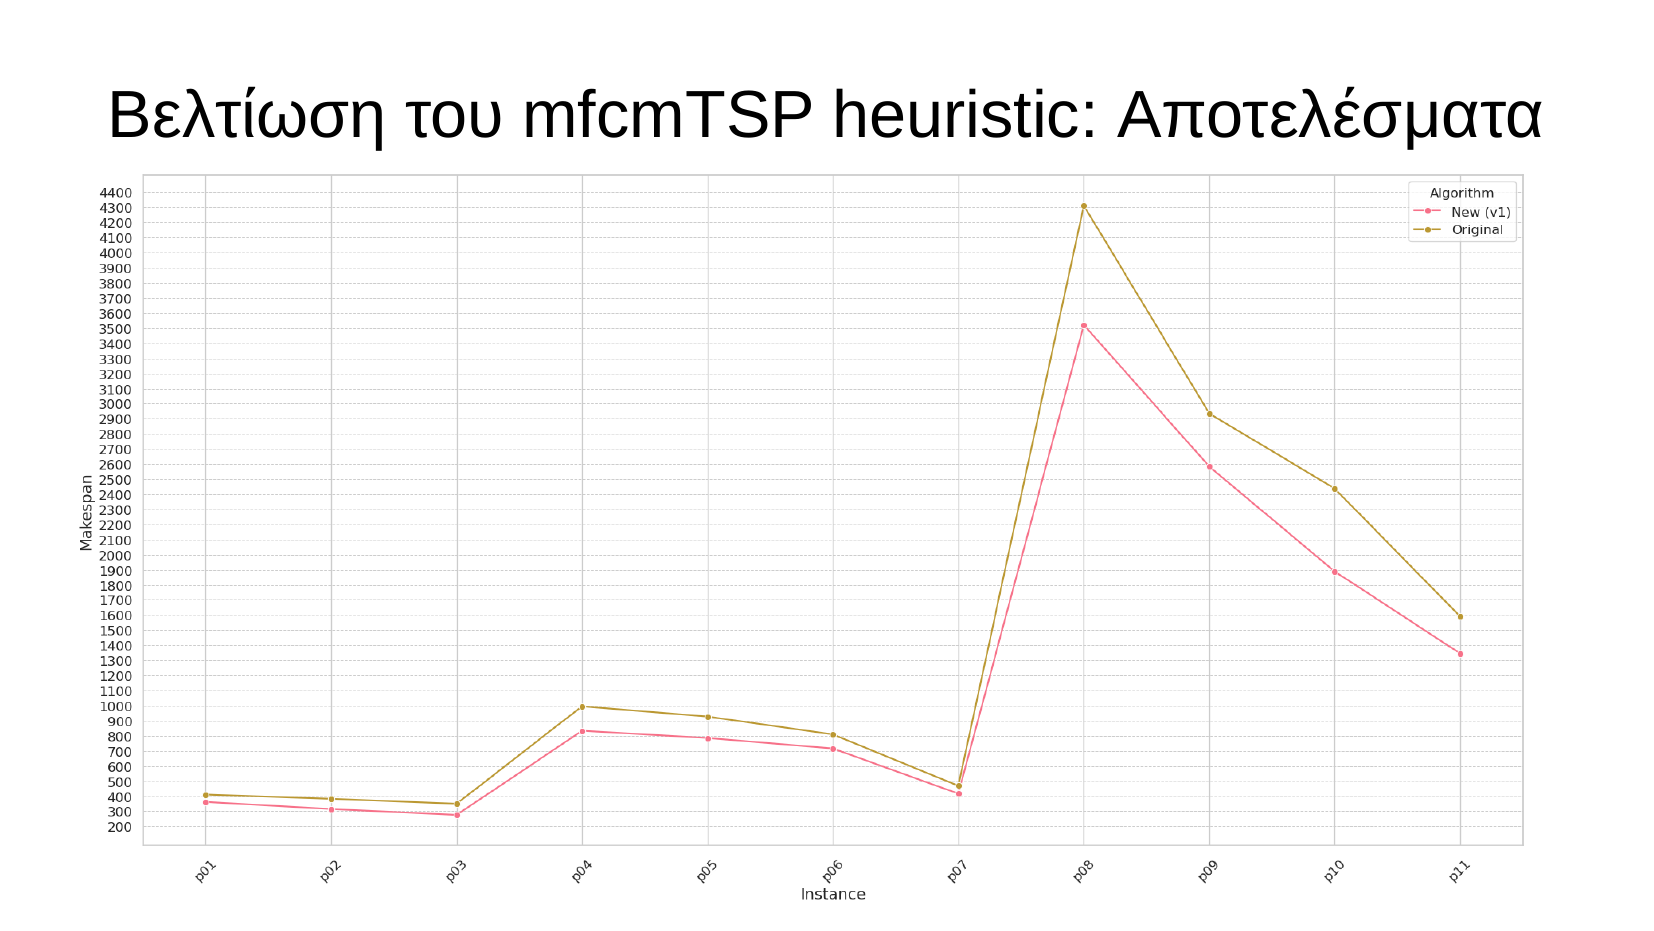

# Βελτίωση του mfcmTSP heuristic: Αποτελέσματα
Truck speed = 15 m/s, Motorbike speed = 20 m/s, Drone speed = 30 m/s